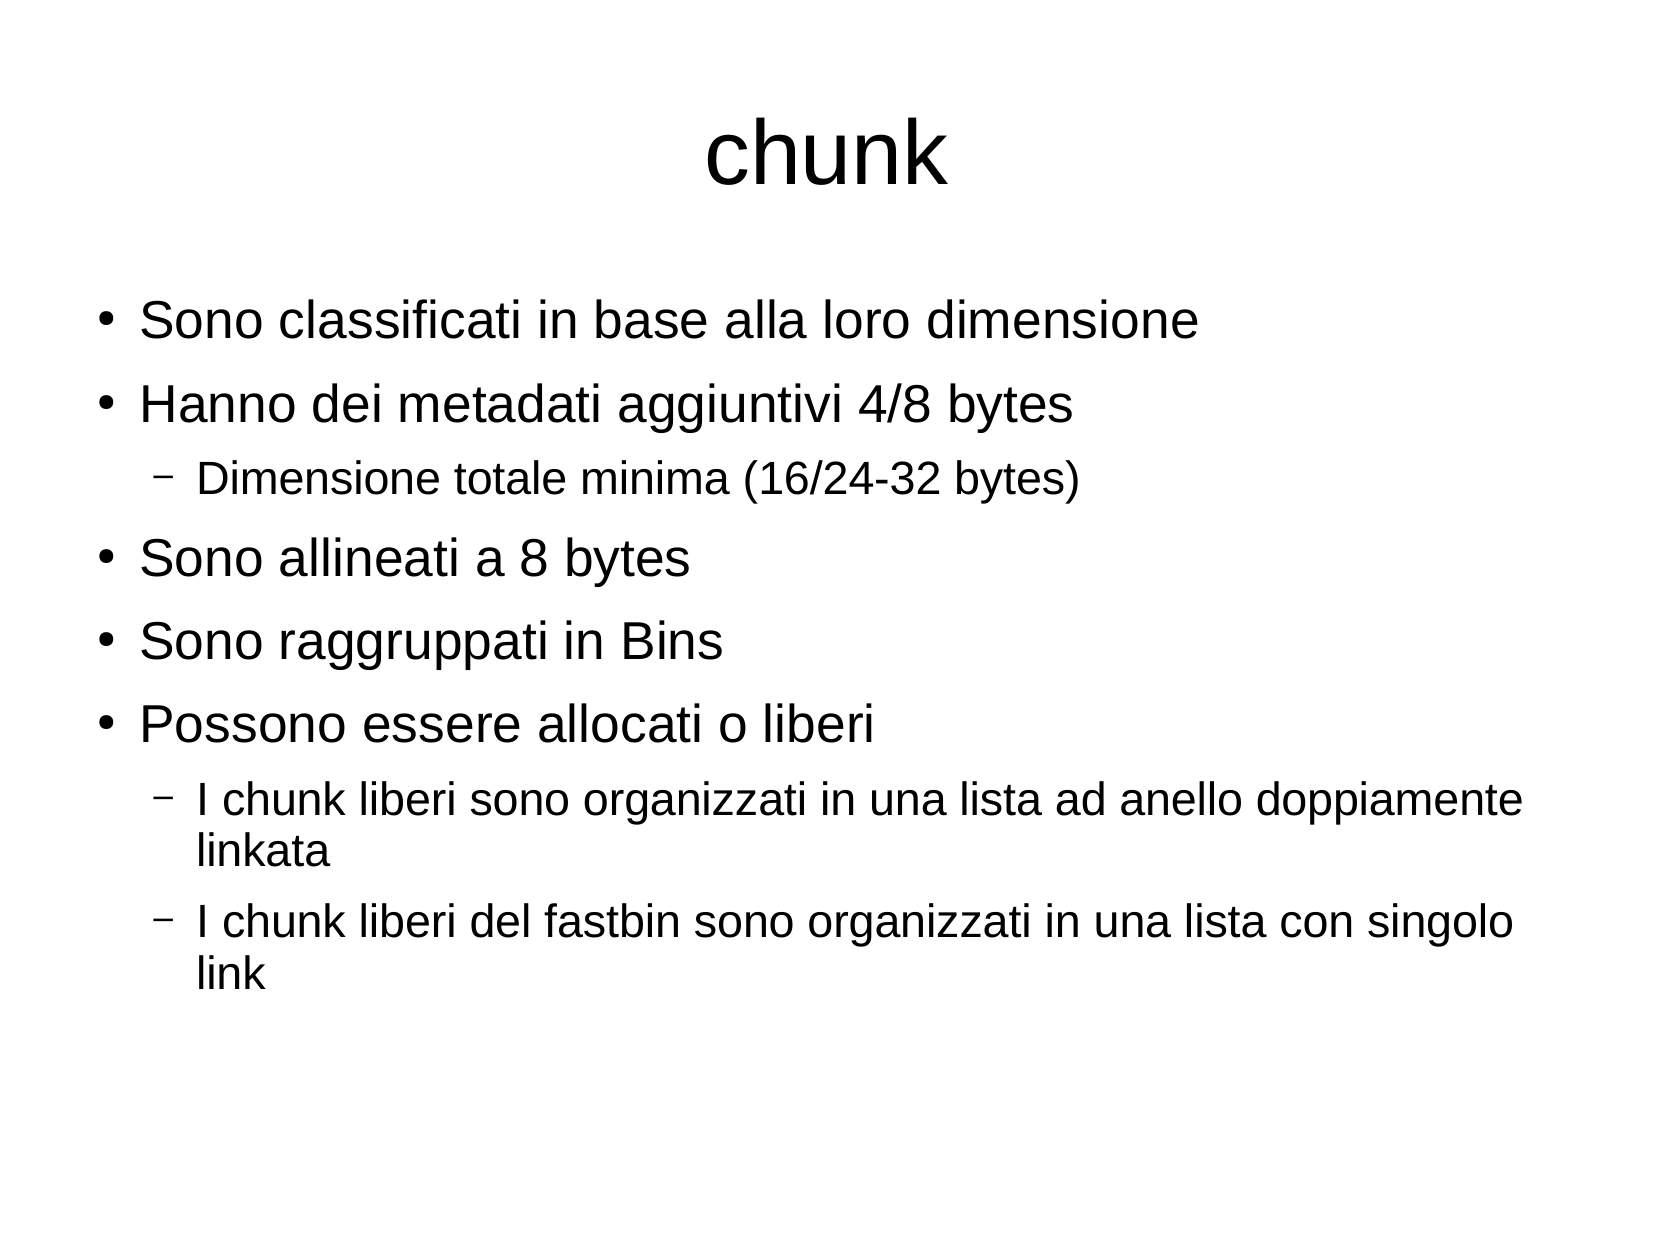

# chunk
Sono classificati in base alla loro dimensione
Hanno dei metadati aggiuntivi 4/8 bytes
Dimensione totale minima (16/24-32 bytes)
Sono allineati a 8 bytes
Sono raggruppati in Bins
Possono essere allocati o liberi
I chunk liberi sono organizzati in una lista ad anello doppiamente linkata
I chunk liberi del fastbin sono organizzati in una lista con singolo link